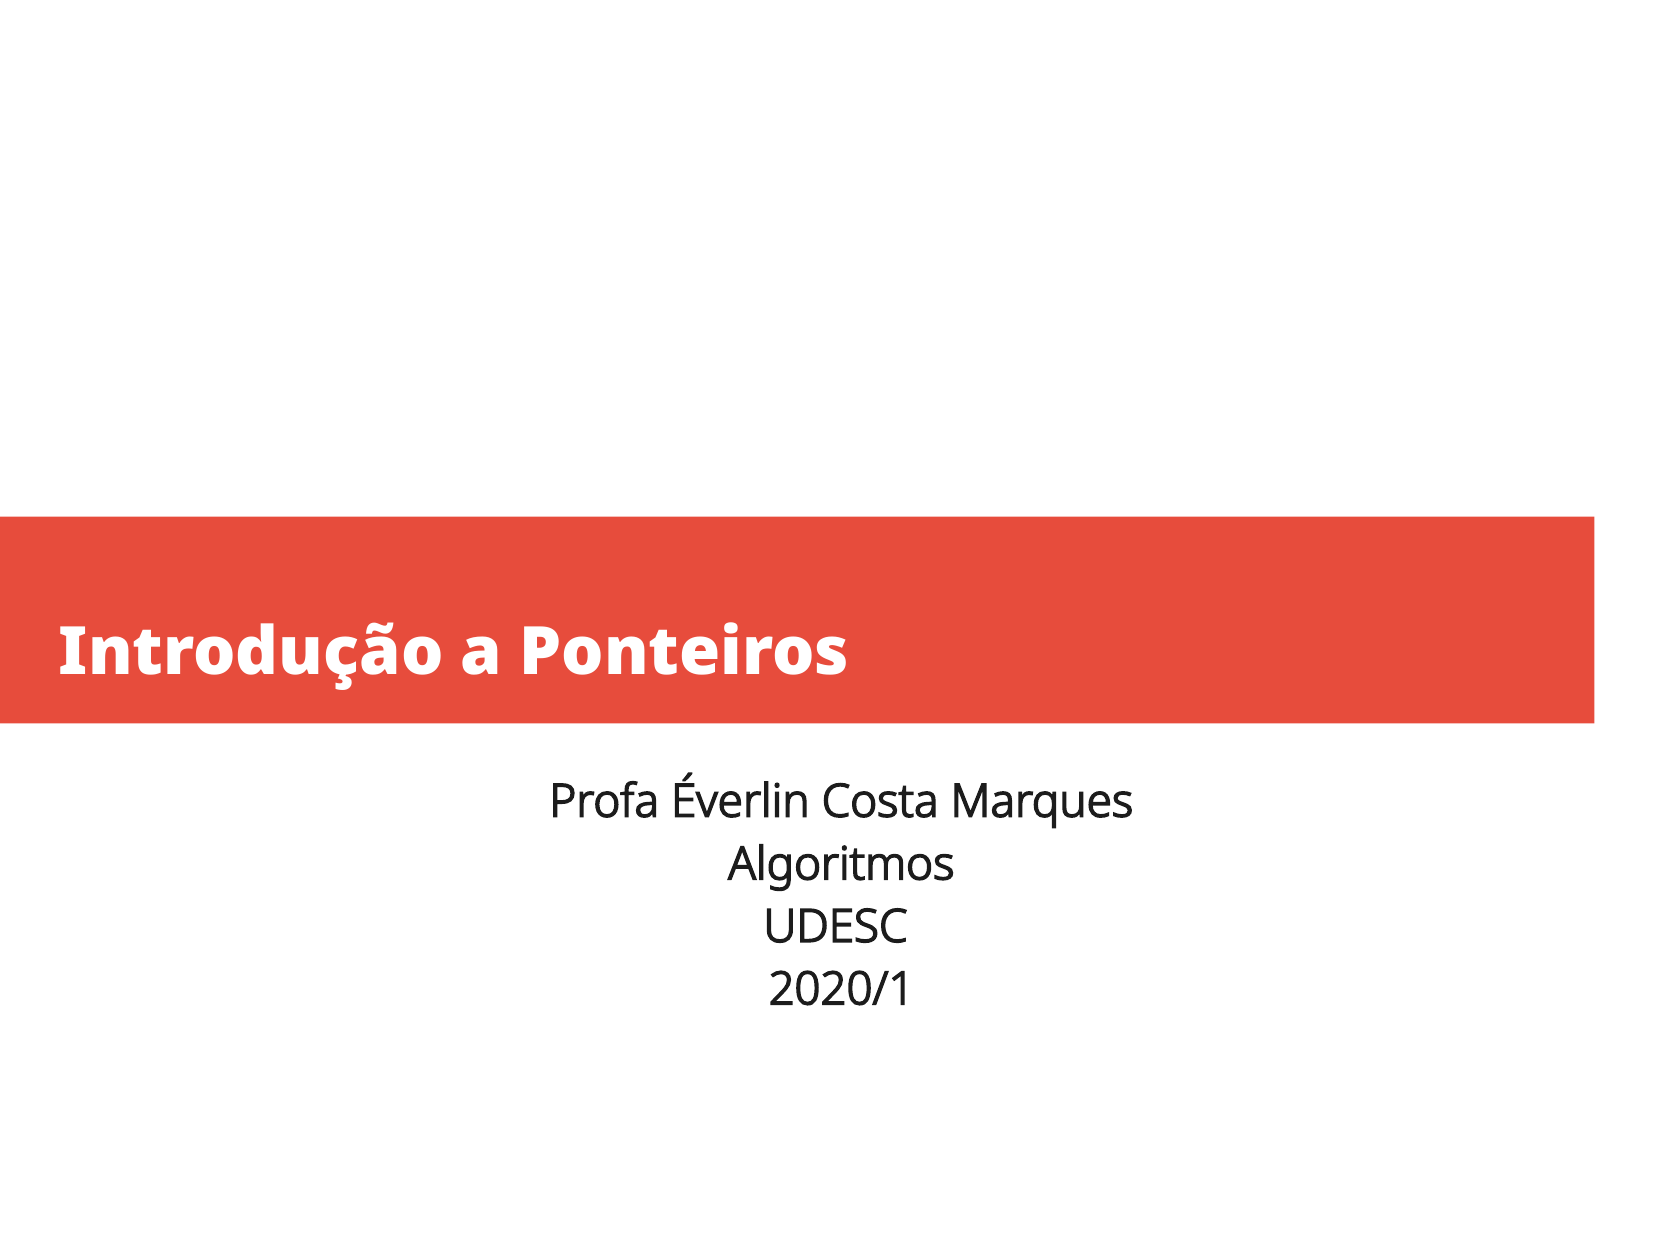

# Introdução a Ponteiros
Profa Éverlin Costa Marques
Algoritmos
UDESC
2020/1